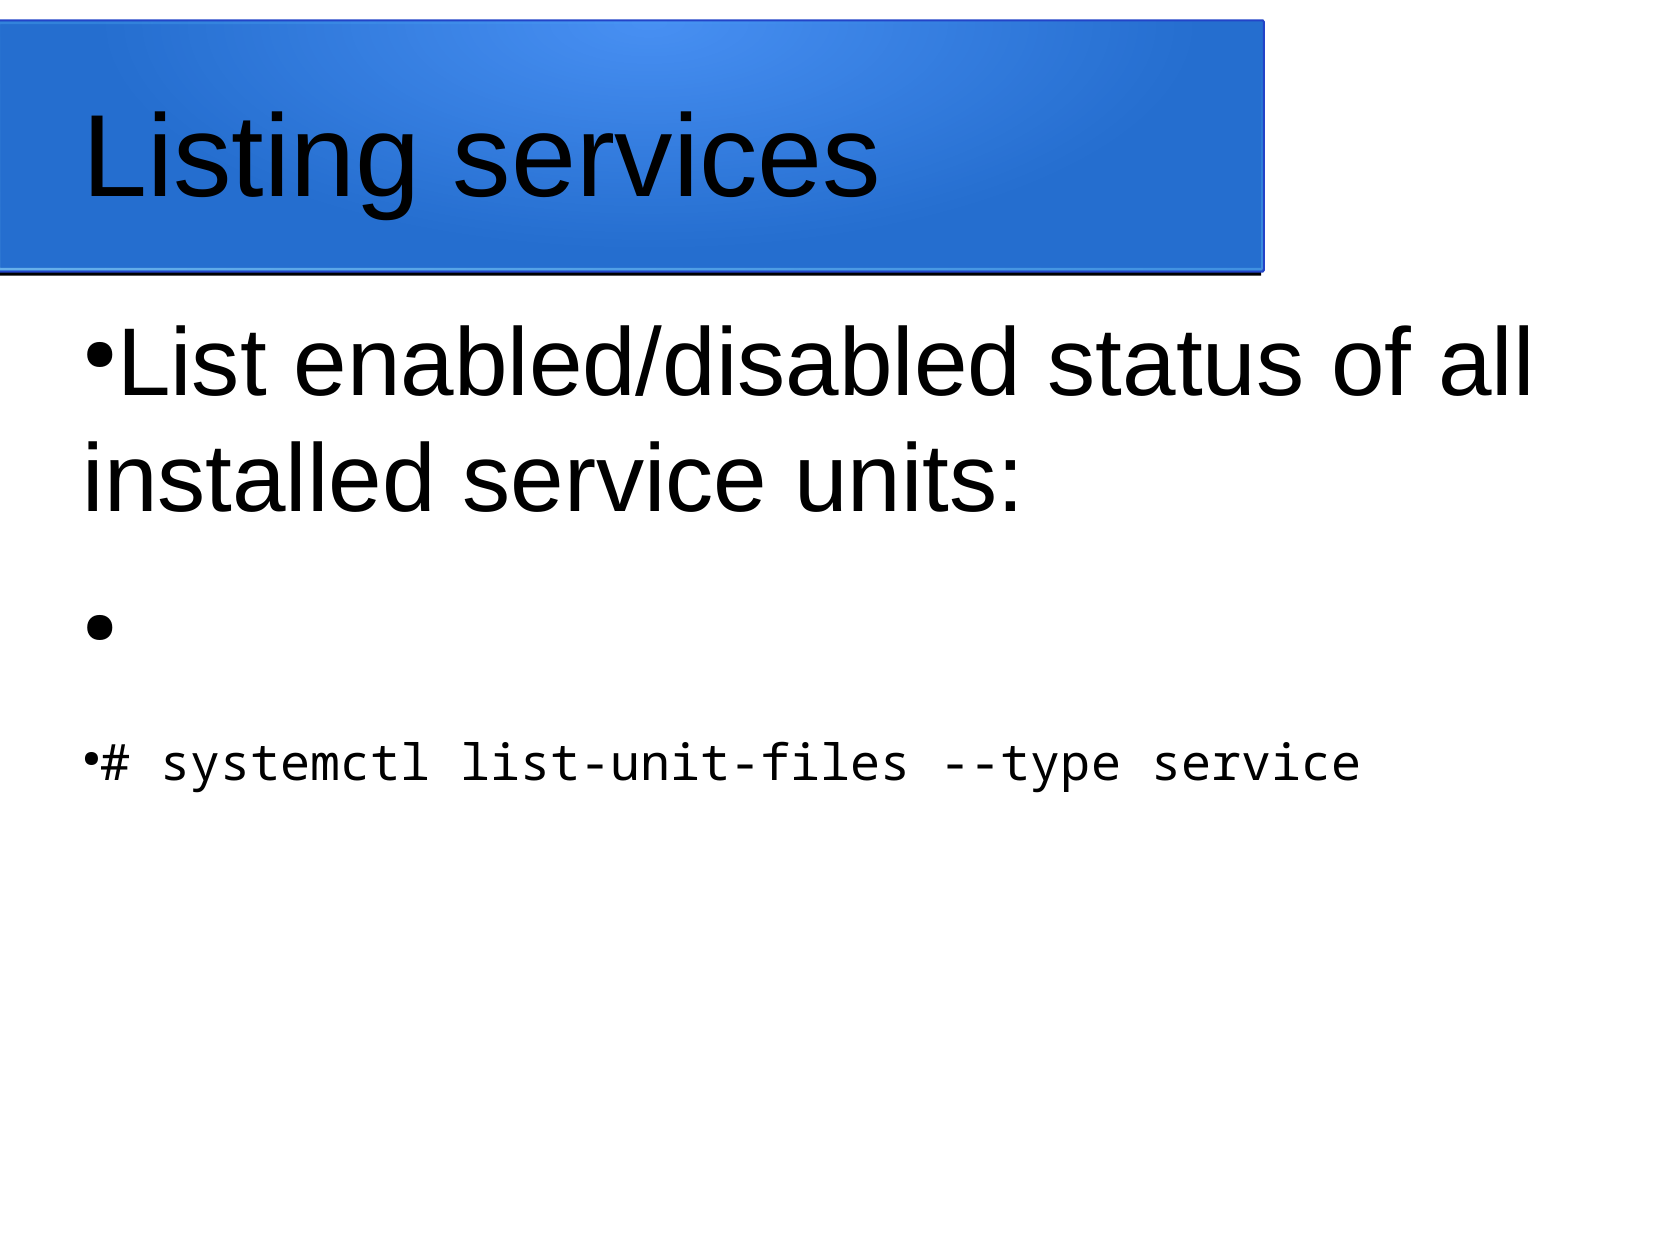

# Listing services
List enabled/disabled status of all installed service units:
# systemctl list-unit-files --type service